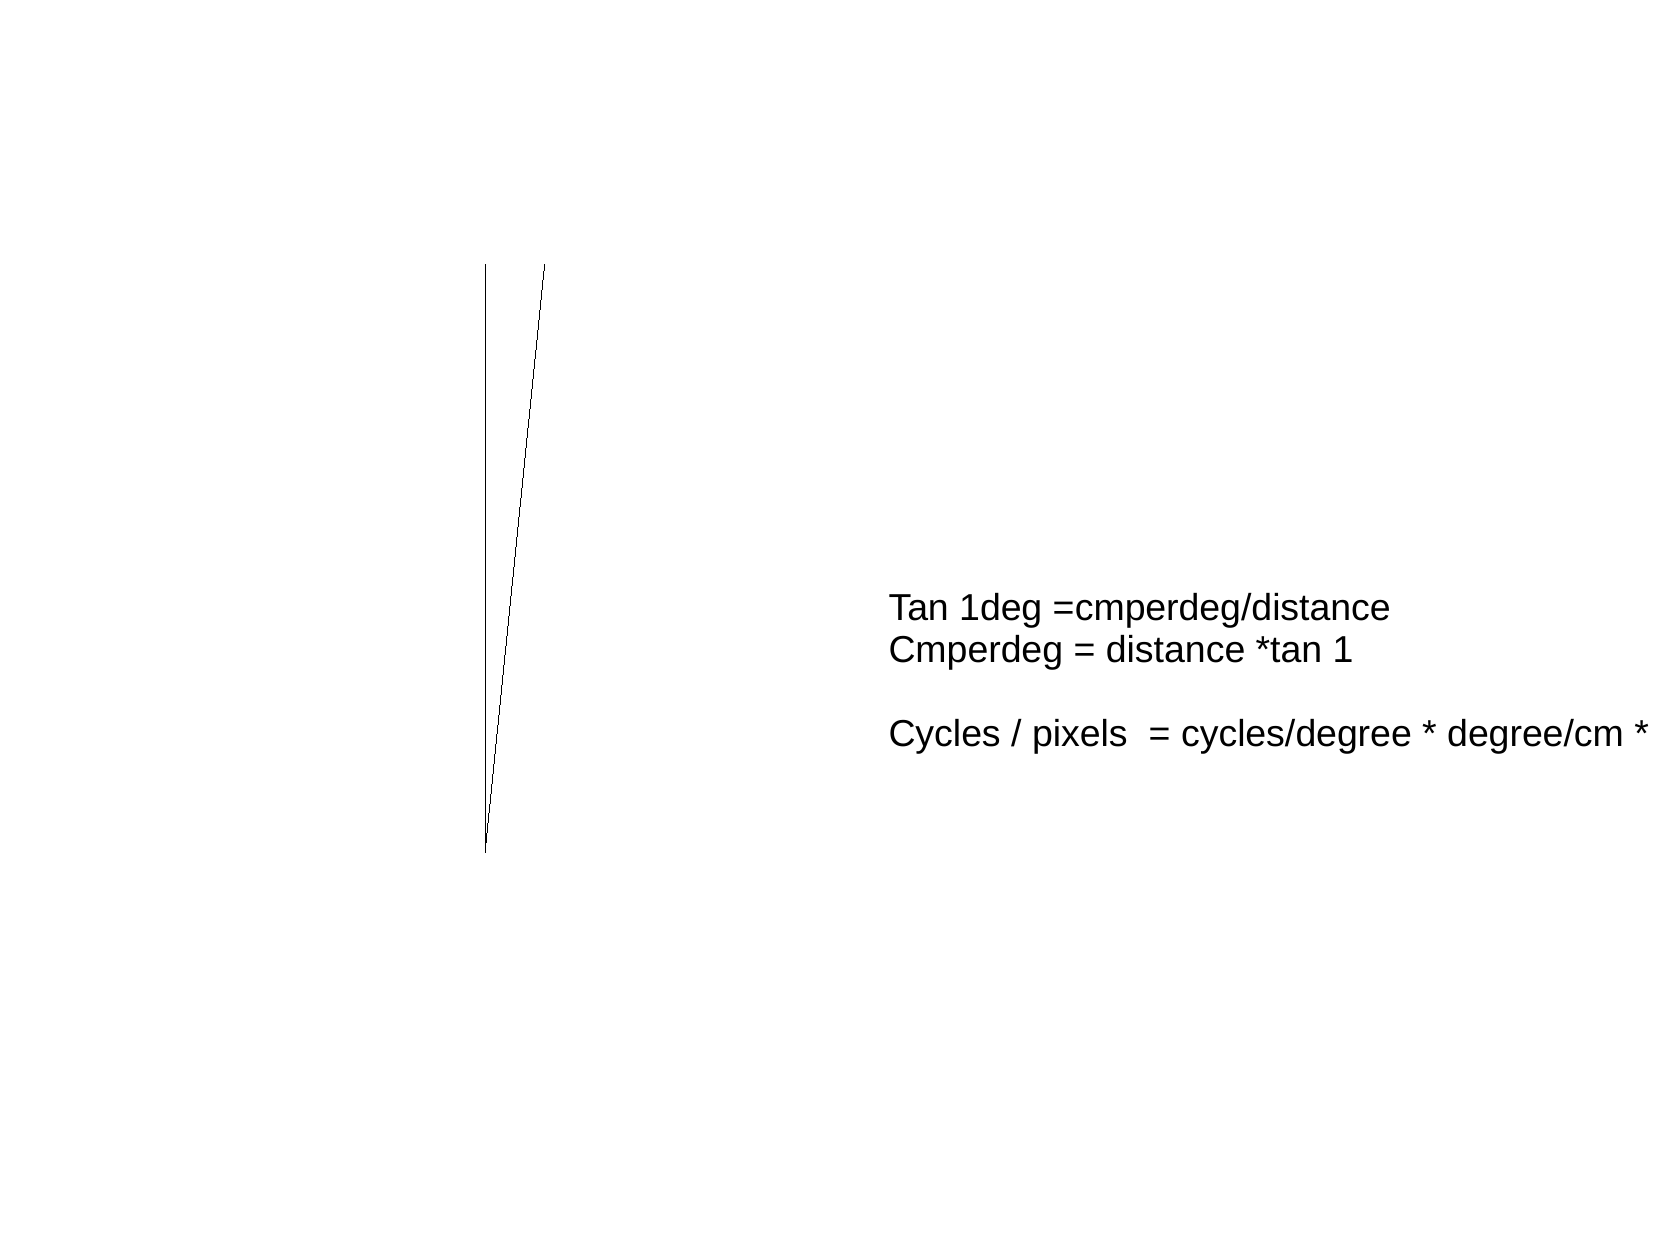

Tan 1deg =cmperdeg/distance
Cmperdeg = distance *tan 1
Cycles / pixels = cycles/degree * degree/cm * cm/pixe